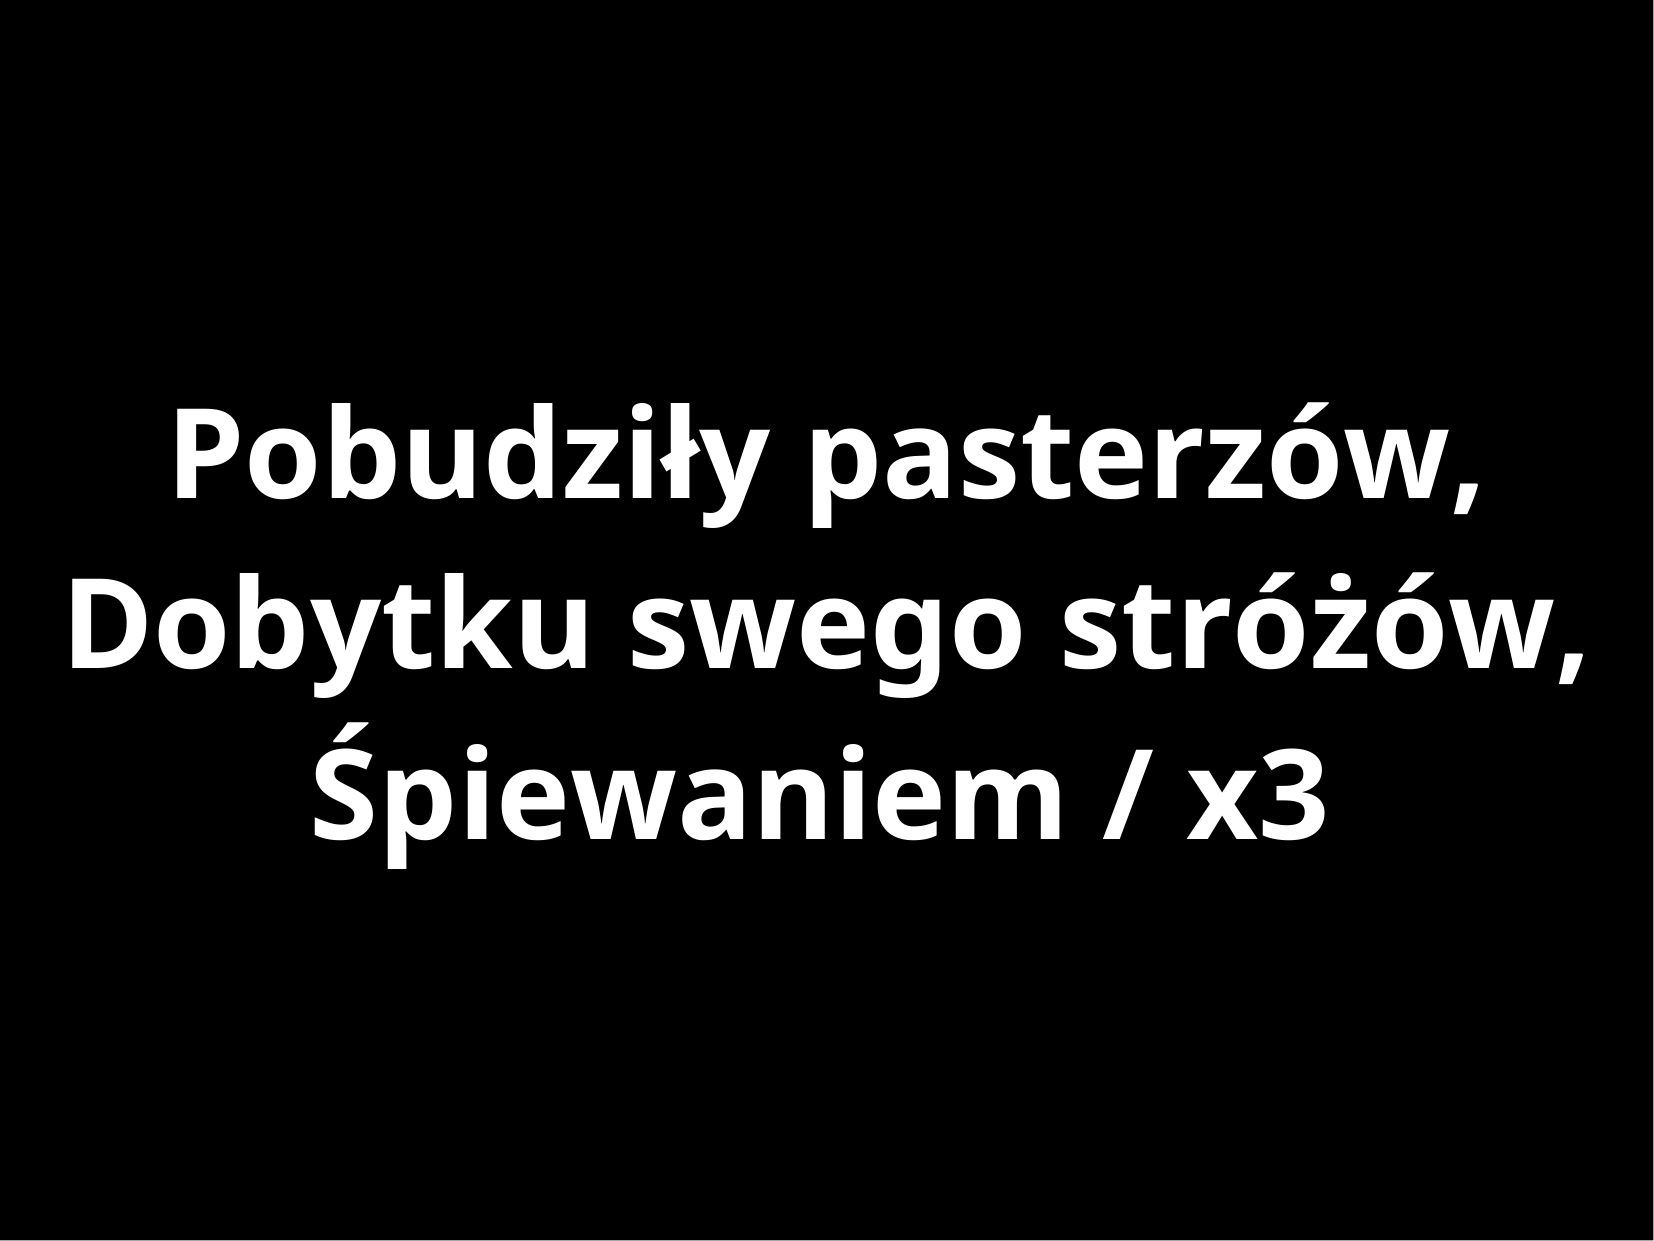

# Pobudziły pasterzów, Dobytku swego stróżów, Śpiewaniem / x3